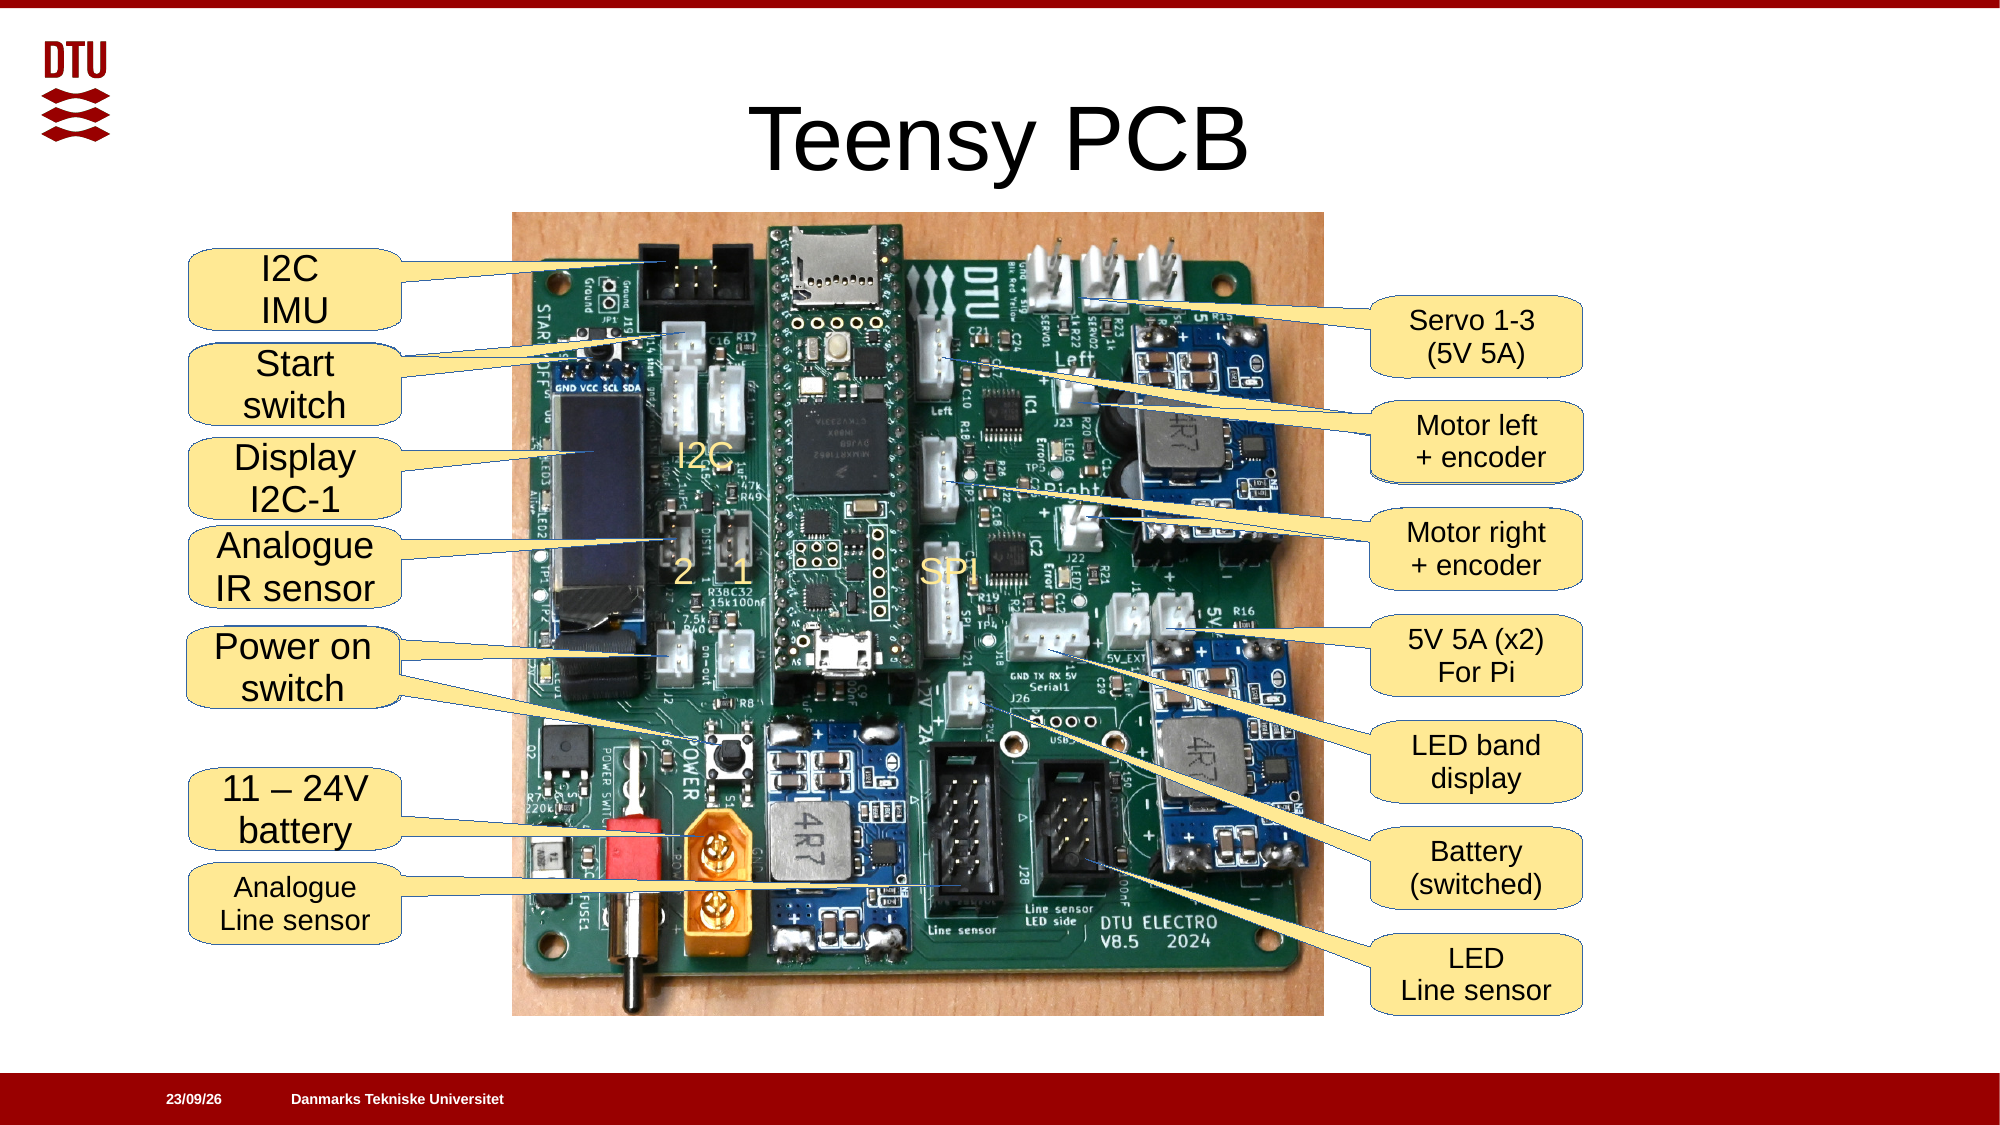

# Teensy PCB
I2C
IMU
Servo 1-3
(5V 5A)
Start switch
Start switch
Motor left
 + encoder
Motor right
+ encoder
I2C
Display
I2C-1
Motor left
+ encoder
Motor right
+ encoder
Analogue IR sensor
2
1
SPI
5V 5A (x2)
For Pi
Power on switch
Power on switch
LED band
display
11 – 24V
battery
Battery
(switched)
Analogue
Line sensor
LED
Line sensor